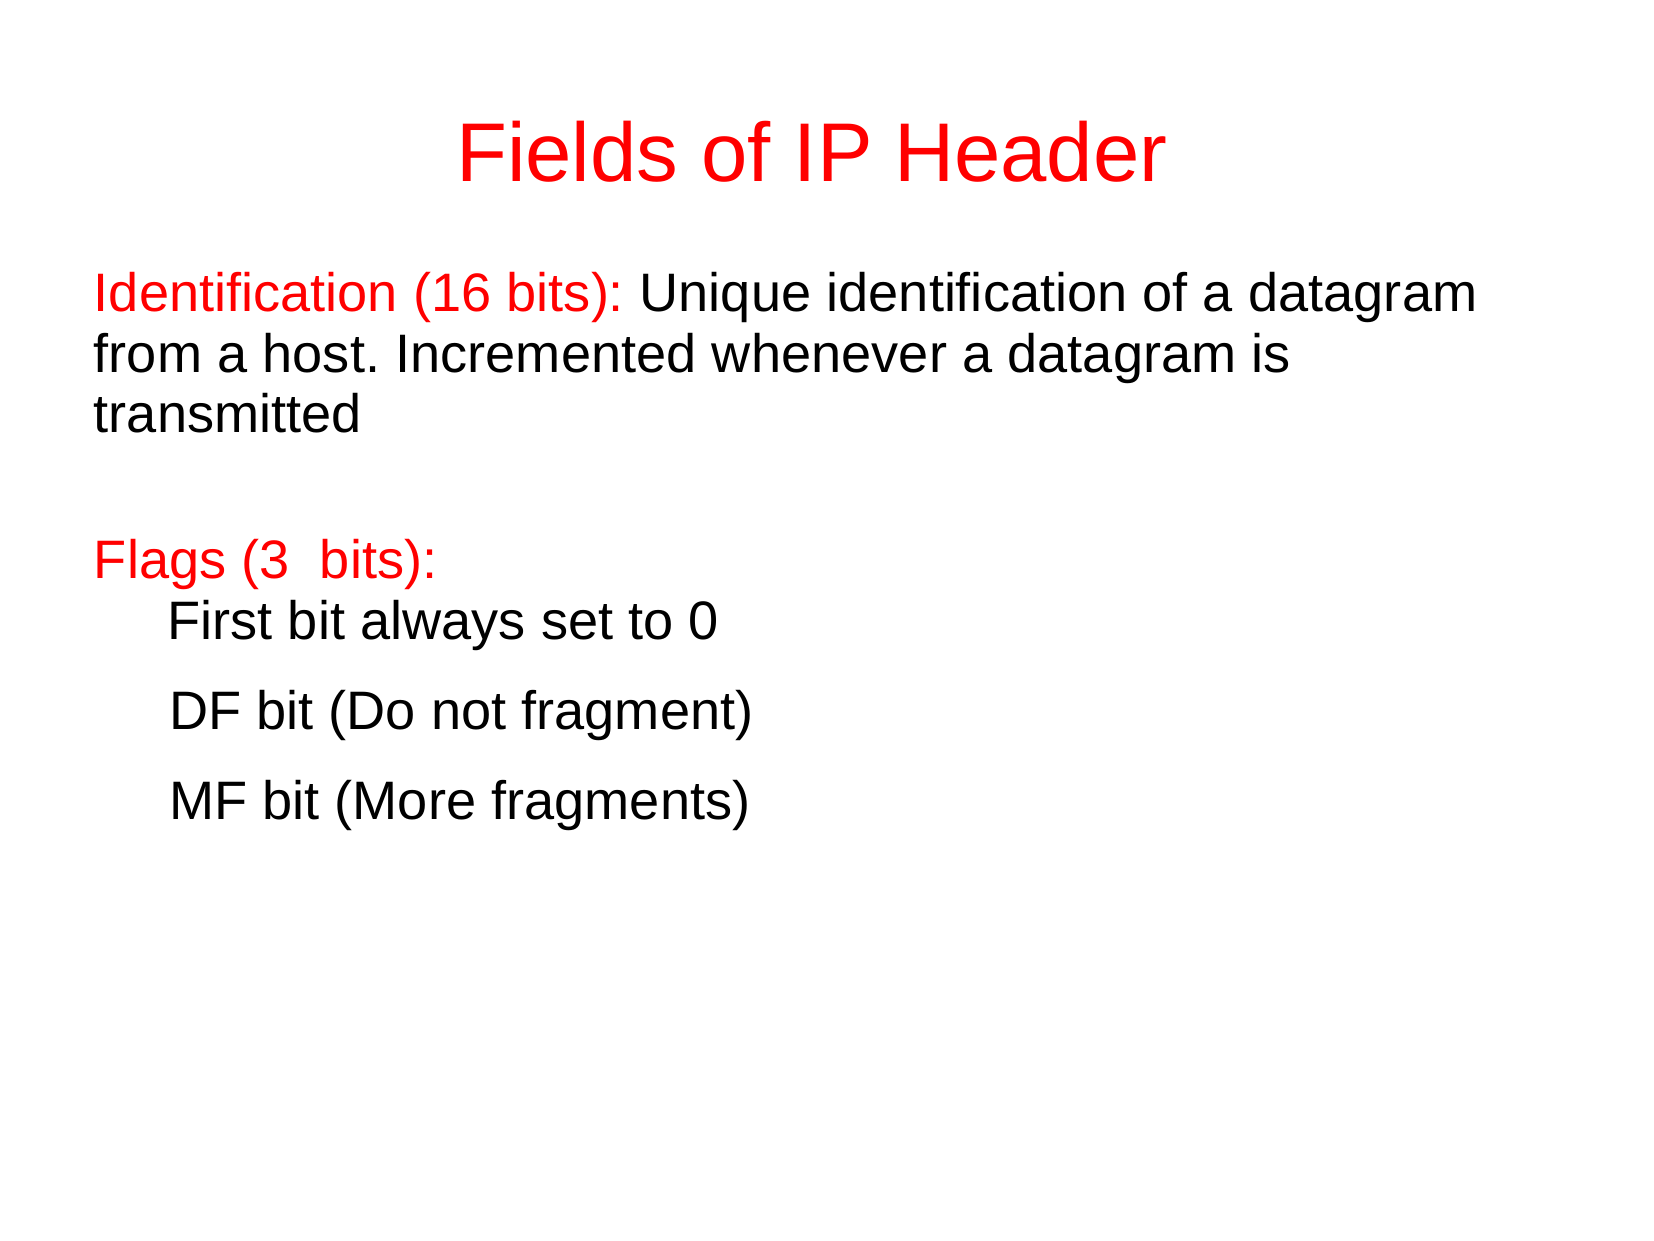

# Fields of IP Header
Identification (16 bits): Unique identification of a datagram from a host. Incremented whenever a datagram is transmitted
Flags (3 bits):
	First bit always set to 0
DF bit (Do not fragment)
MF bit (More fragments)